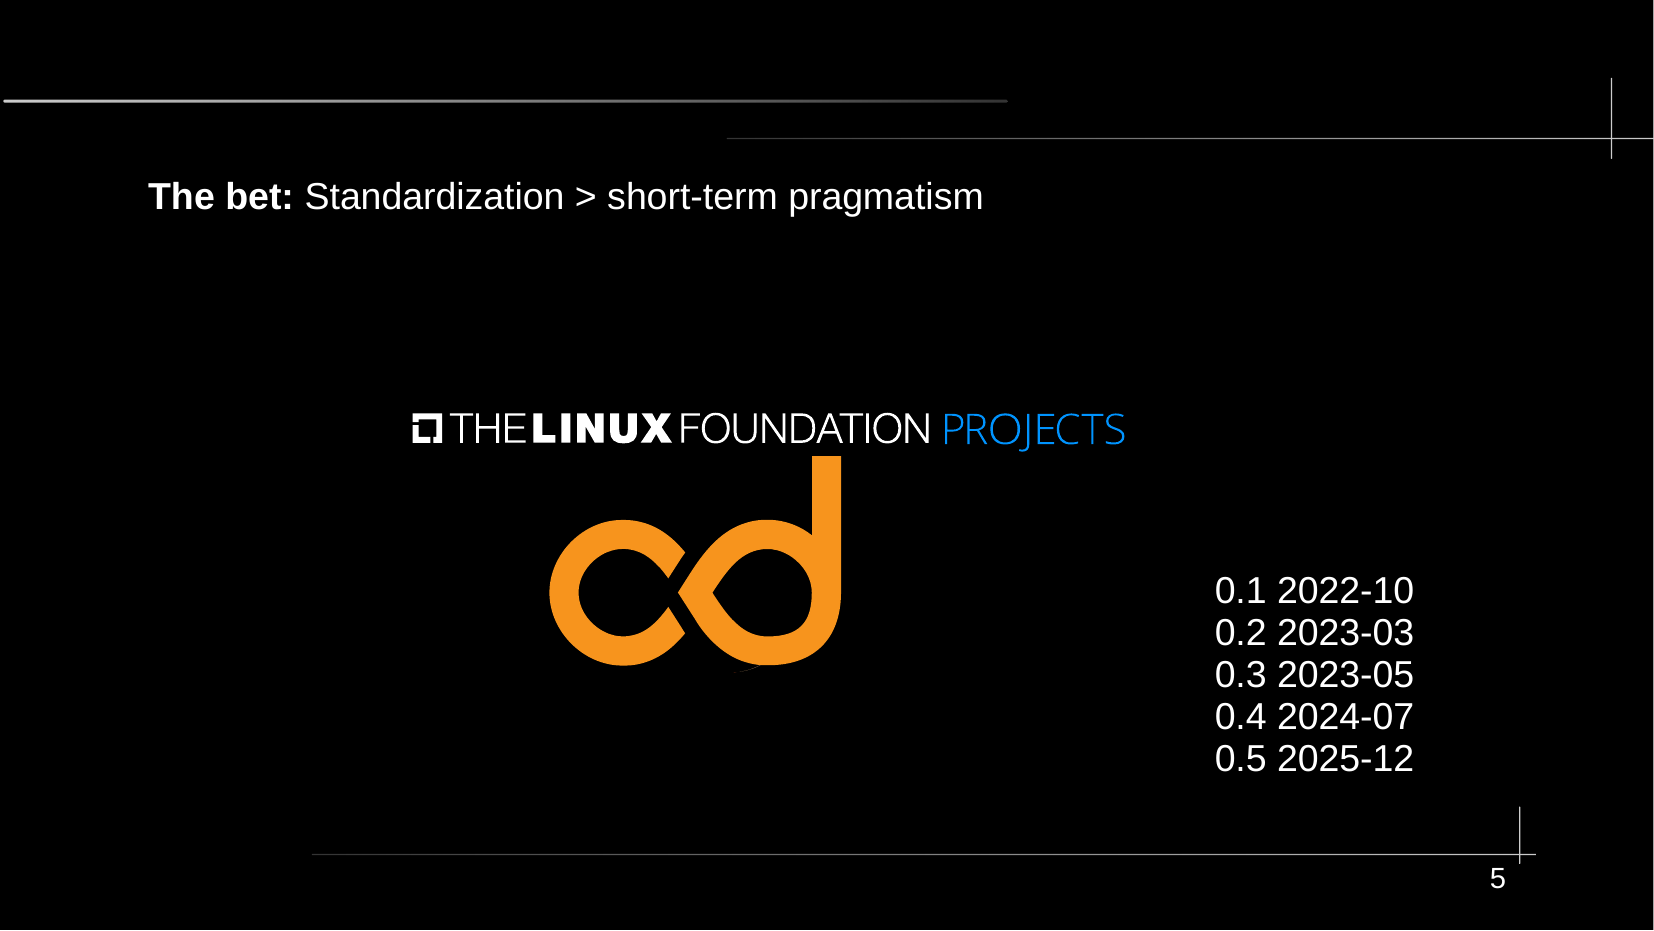

#
The bet: Standardization > short-term pragmatism
0.1 2022-10
0.2 2023-03
0.3 2023-05
0.4 2024-07
0.5 2025-12
5